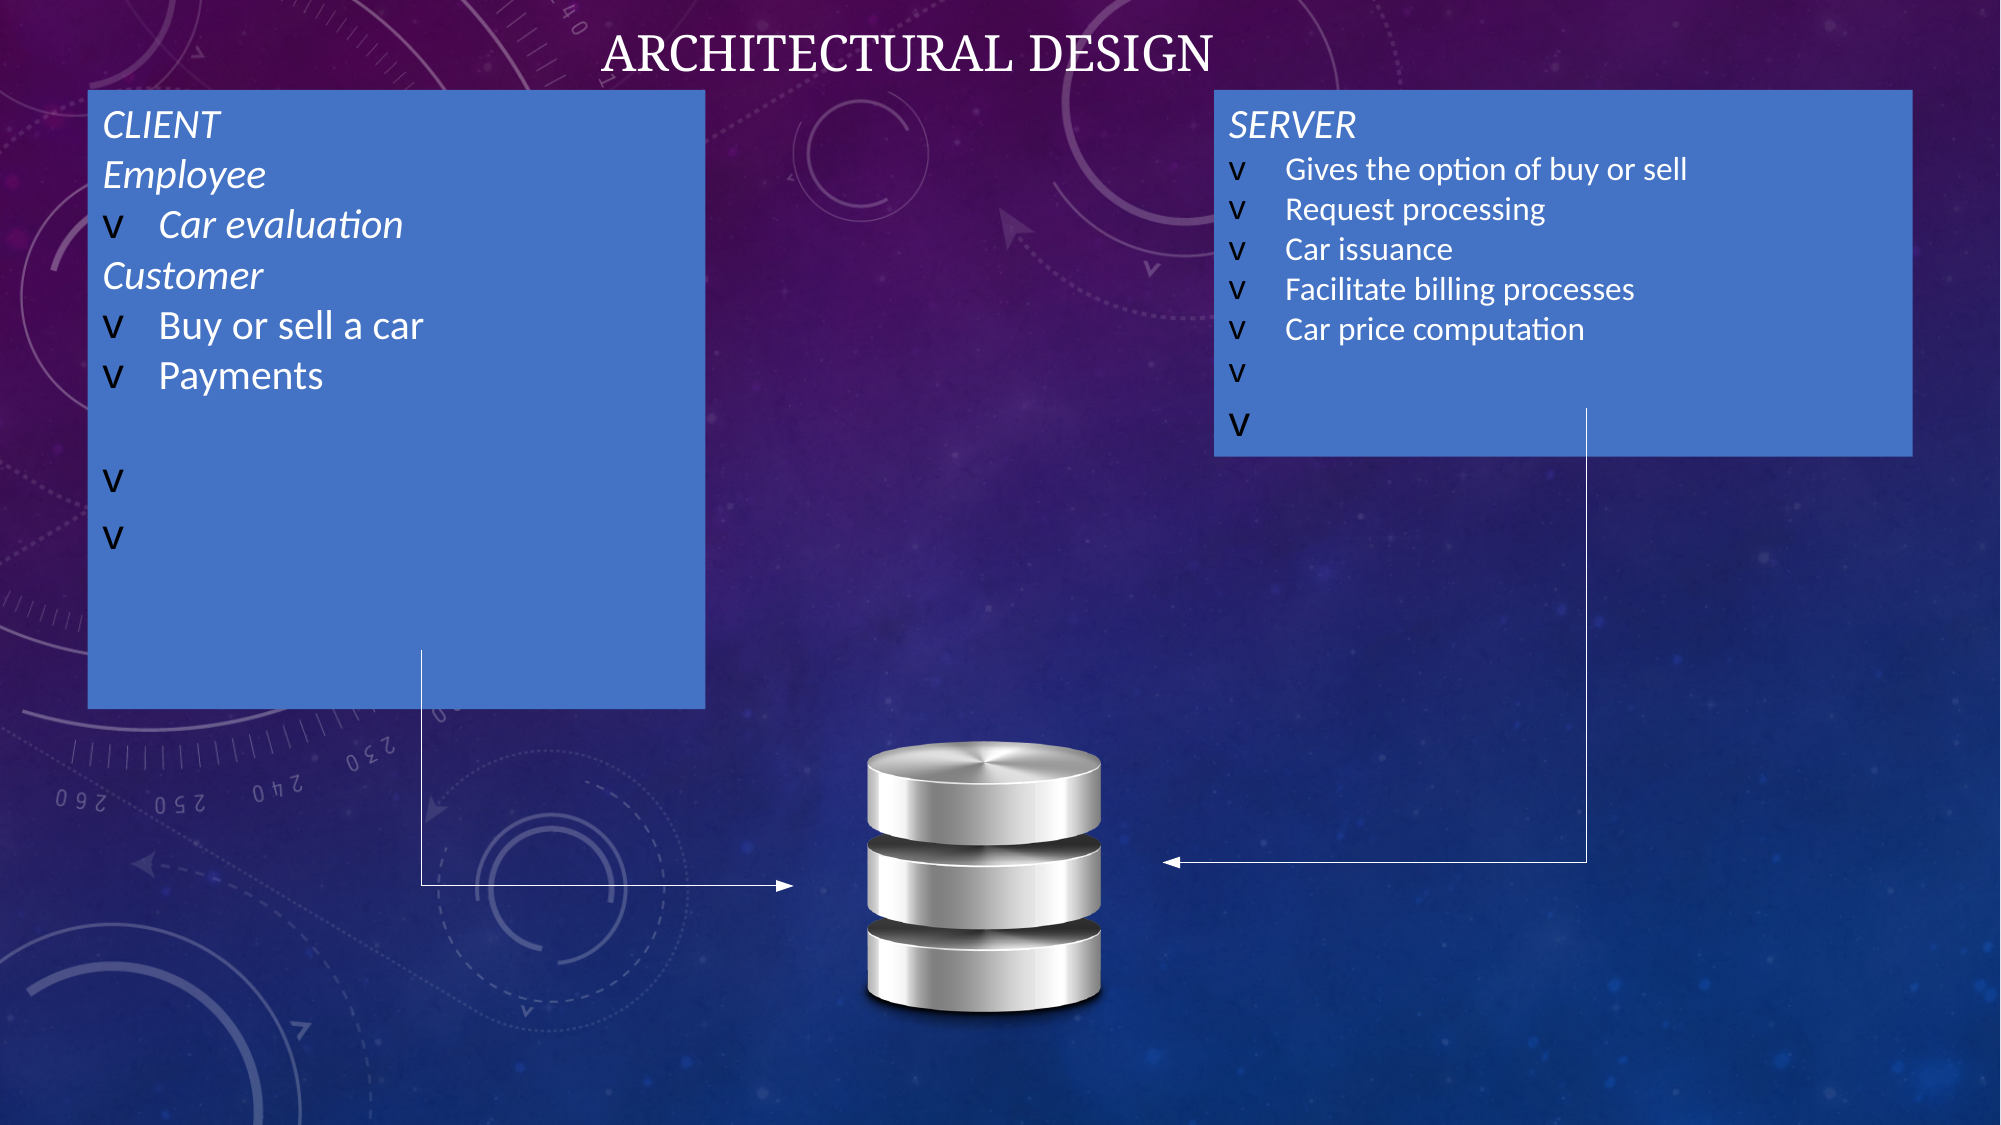

ARCHITECTURAL DESIGN
CLIENT
Employee
Car evaluation
Customer
Buy or sell a car
Payments
SERVER
Gives the option of buy or sell
Request processing
Car issuance
Facilitate billing processes
Car price computation